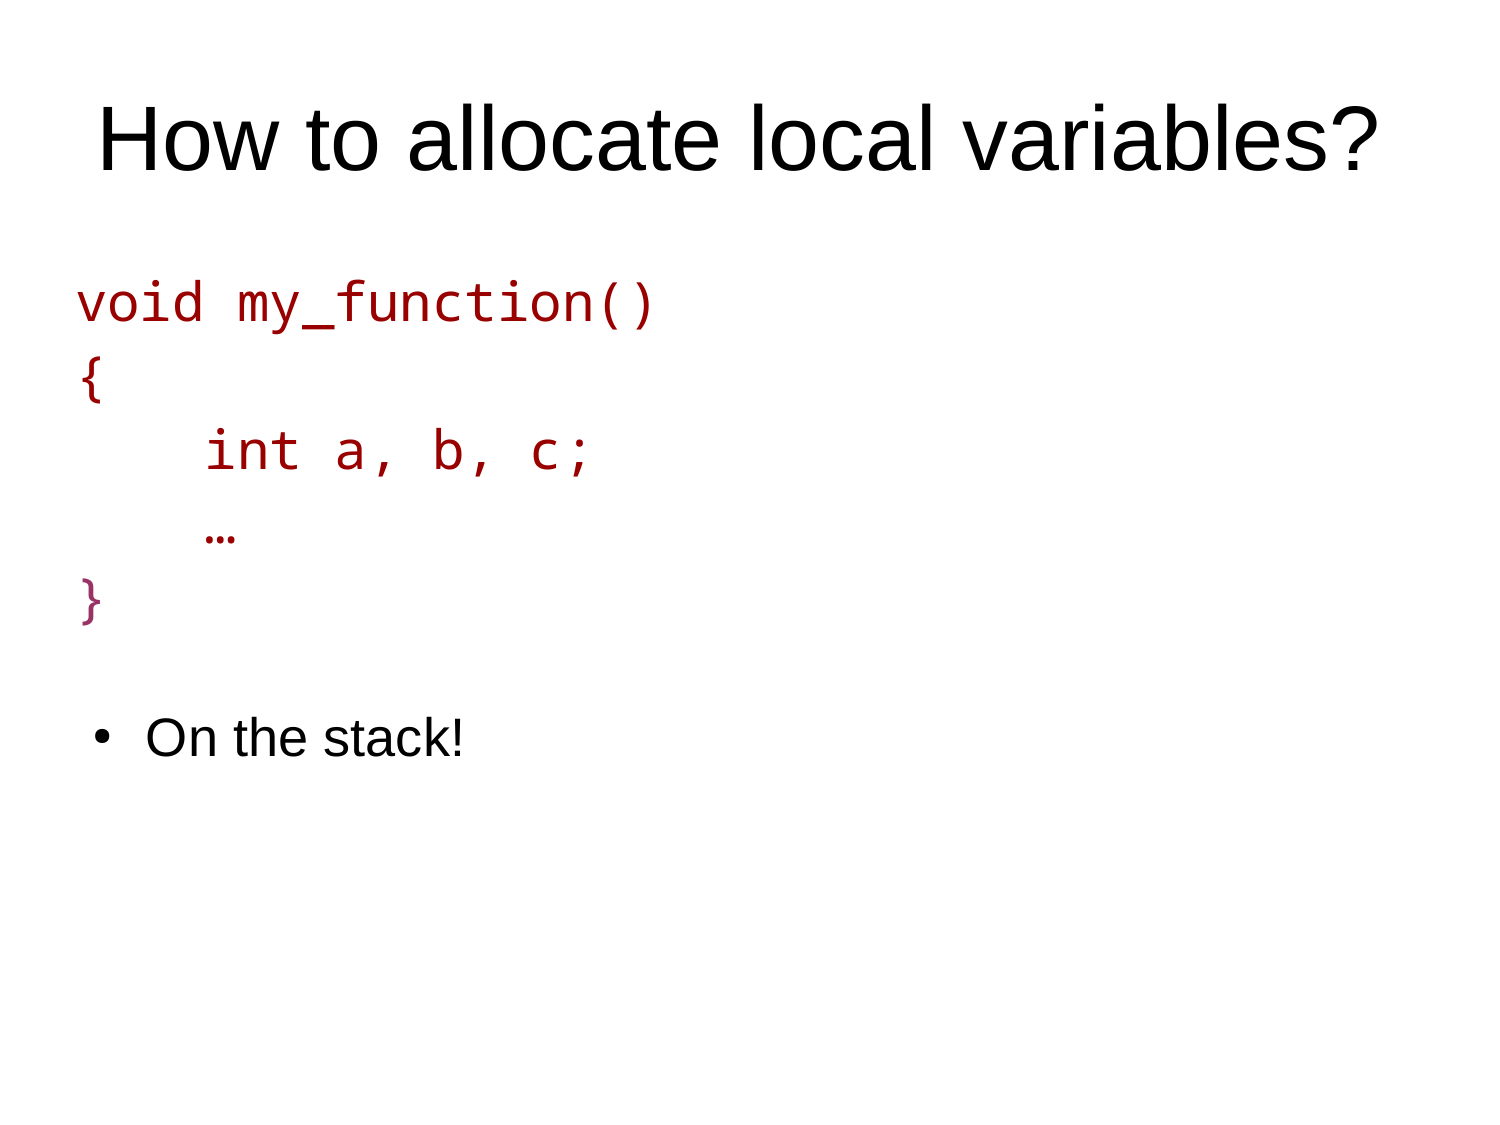

# How to allocate local variables?
void my_function()
{
 int a, b, c;
 …
}
On the stack!